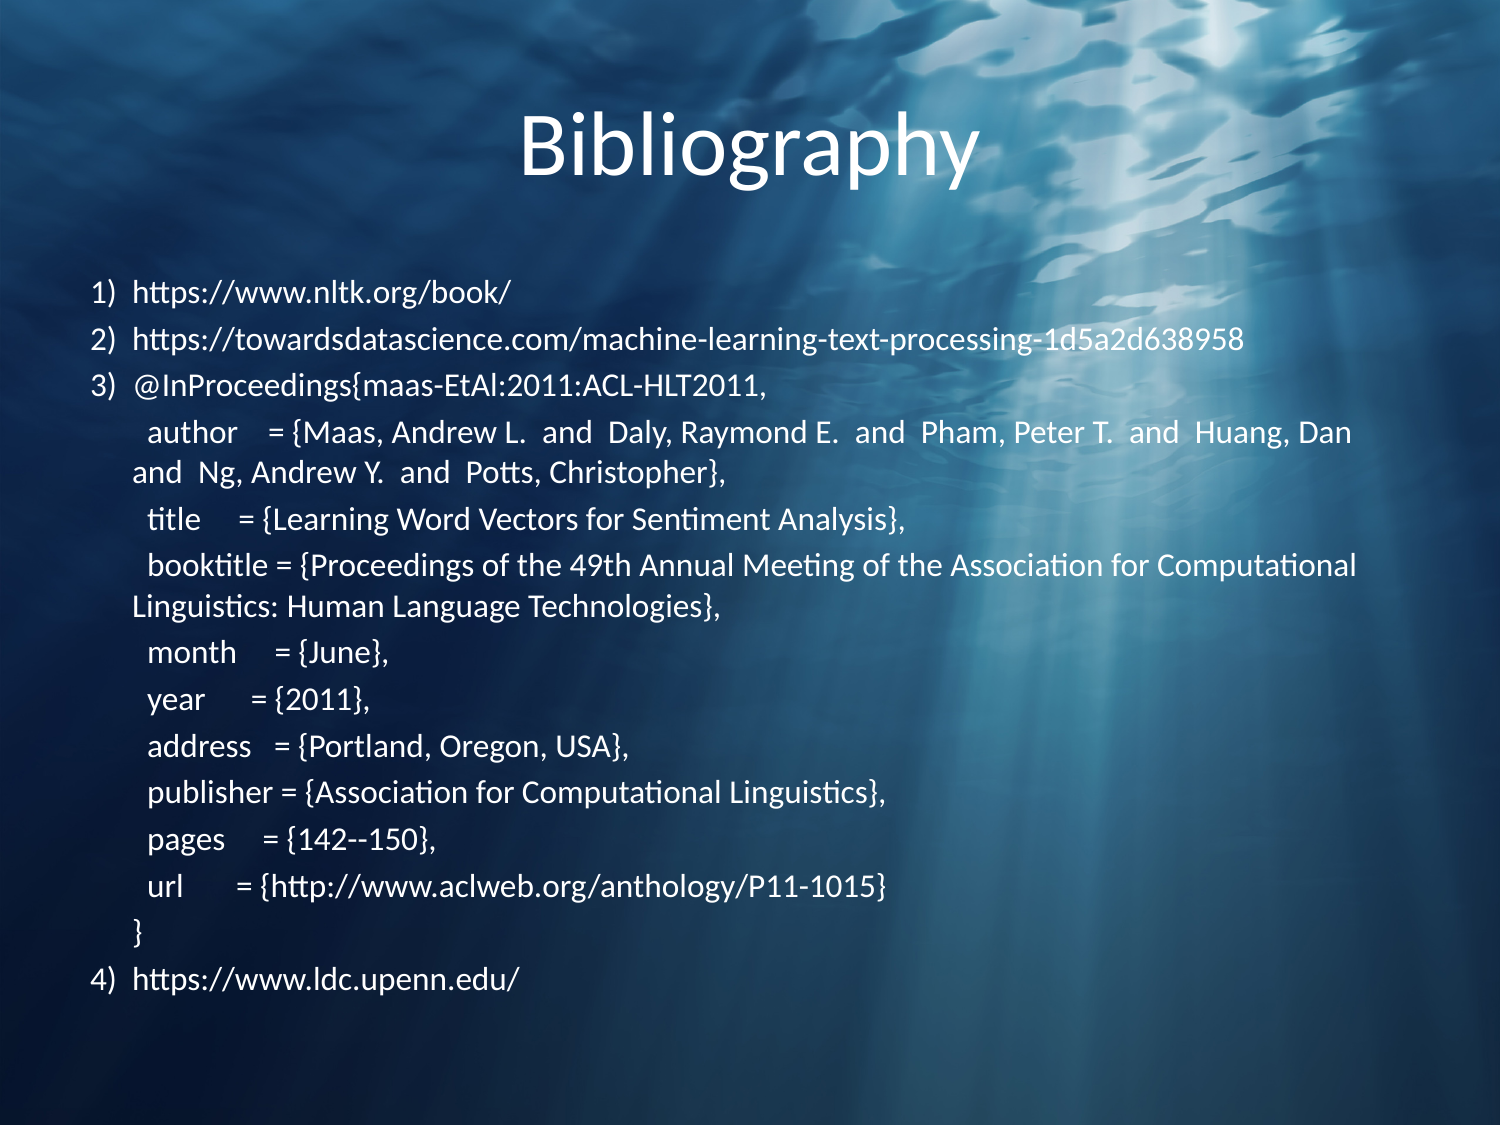

# Bibliography
https://www.nltk.org/book/
https://towardsdatascience.com/machine-learning-text-processing-1d5a2d638958
@InProceedings{maas-EtAl:2011:ACL-HLT2011,
 author = {Maas, Andrew L. and Daly, Raymond E. and Pham, Peter T. and Huang, Dan and Ng, Andrew Y. and Potts, Christopher},
 title = {Learning Word Vectors for Sentiment Analysis},
 booktitle = {Proceedings of the 49th Annual Meeting of the Association for Computational Linguistics: Human Language Technologies},
 month = {June},
 year = {2011},
 address = {Portland, Oregon, USA},
 publisher = {Association for Computational Linguistics},
 pages = {142--150},
 url = {http://www.aclweb.org/anthology/P11-1015}
}
https://www.ldc.upenn.edu/